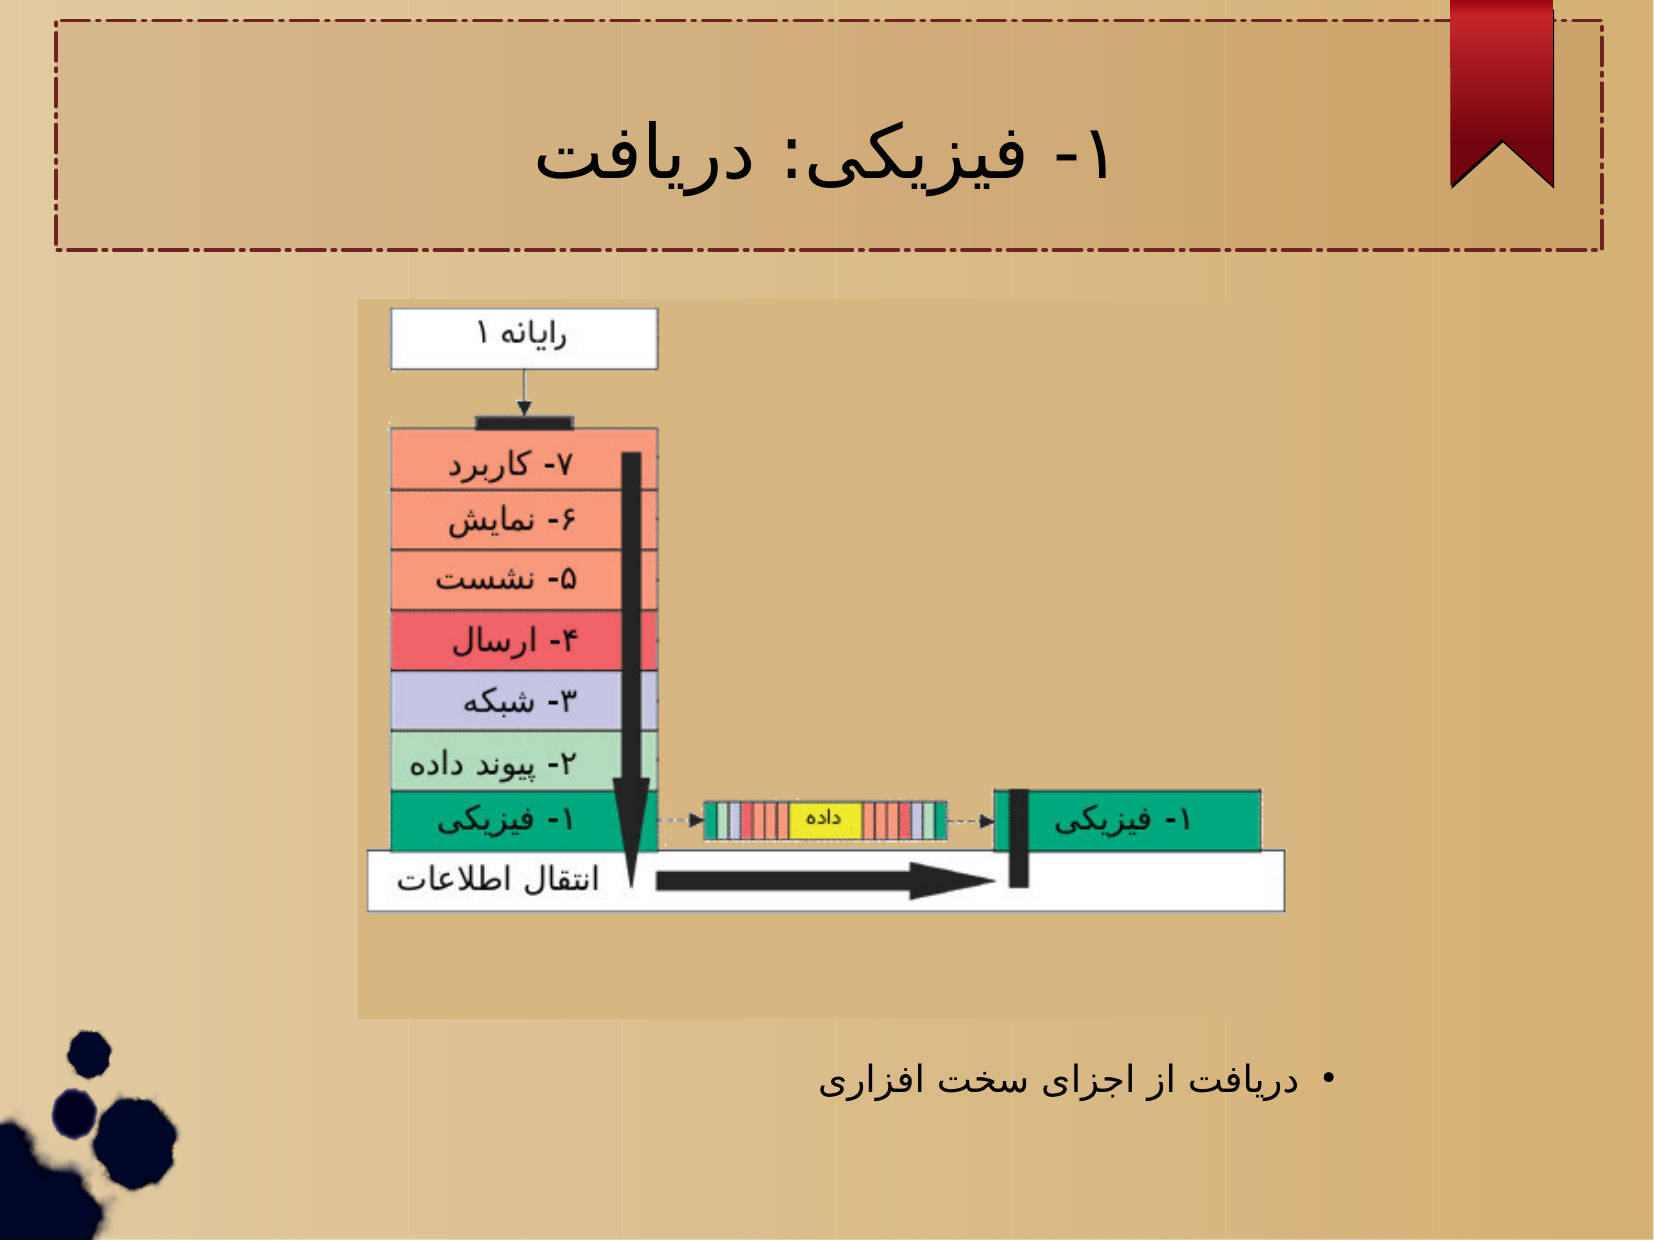

# ۱- فیزیکی: دریافت
دریافت از اجزای سخت افزاری